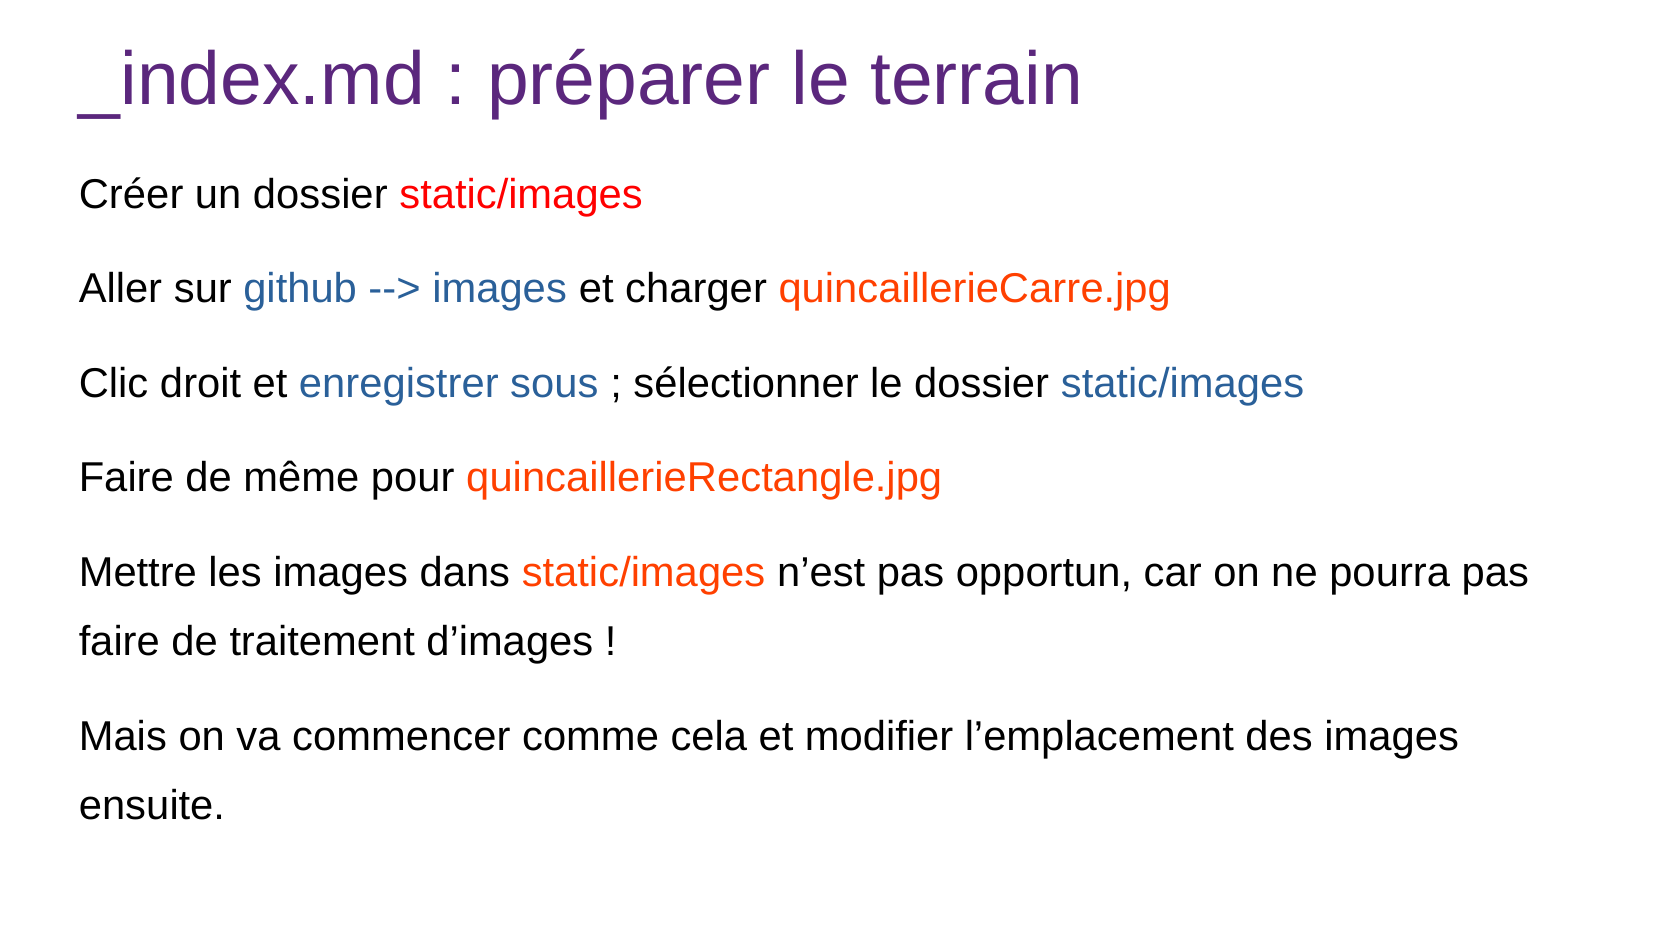

# _index.md : préparer le terrain
Créer un dossier static/images
Aller sur github --> images et charger quincaillerieCarre.jpg
Clic droit et enregistrer sous ; sélectionner le dossier static/images
Faire de même pour quincaillerieRectangle.jpg
Mettre les images dans static/images n’est pas opportun, car on ne pourra pas faire de traitement d’images !
Mais on va commencer comme cela et modifier l’emplacement des images ensuite.